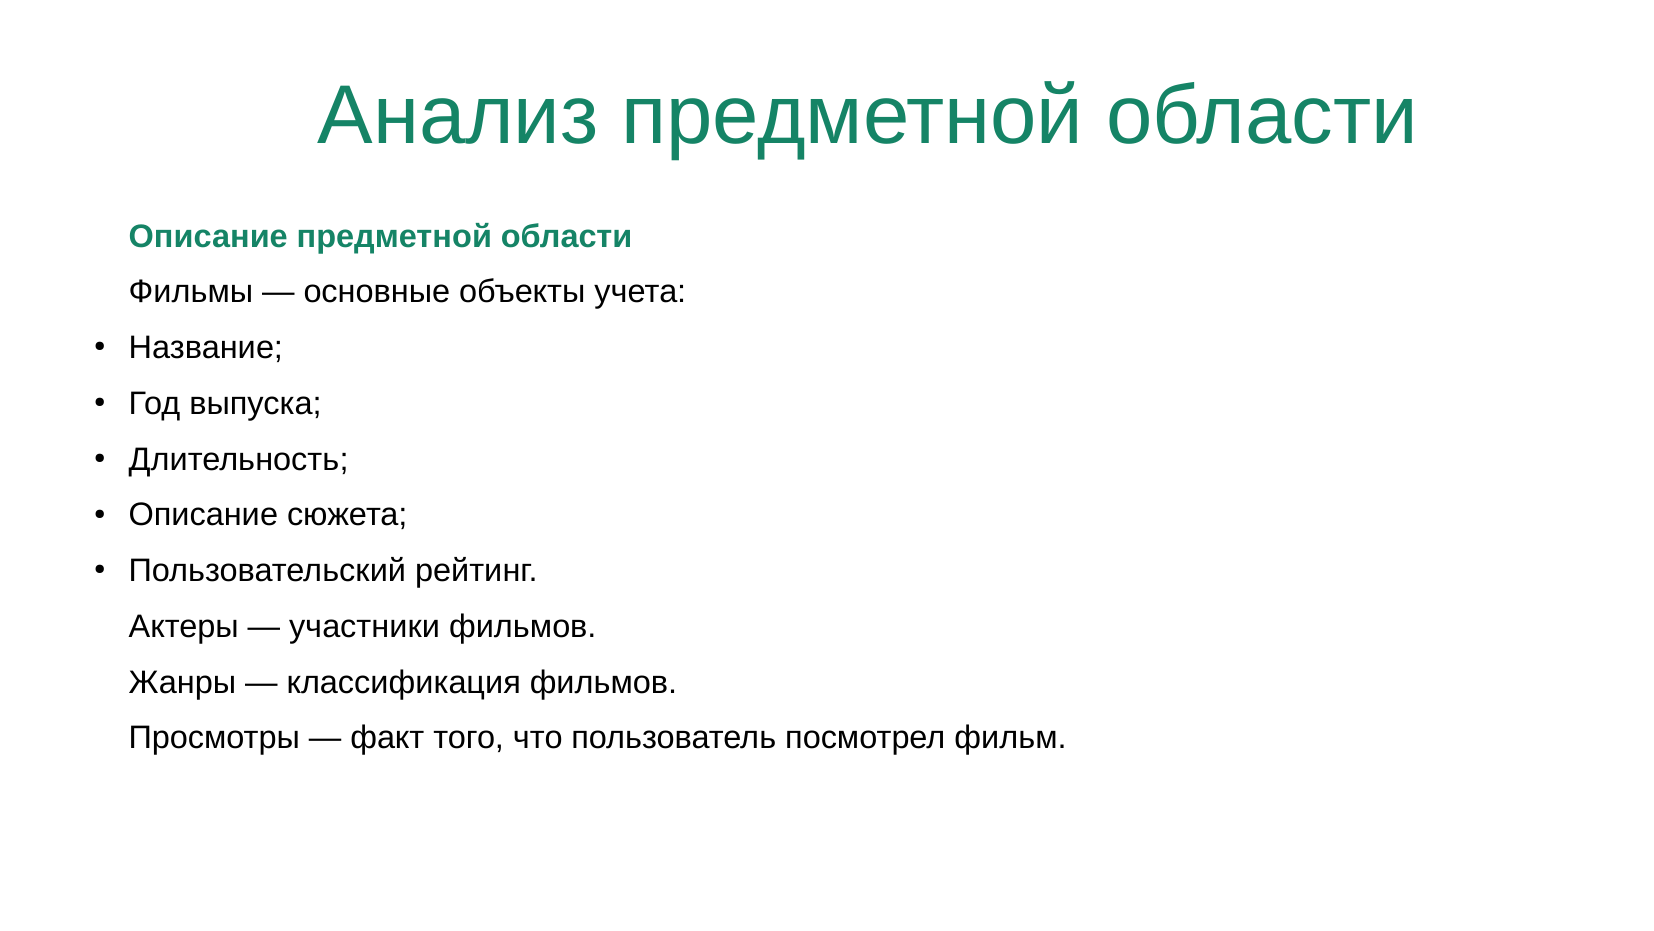

# Анализ предметной области
Описание предметной области
Фильмы — основные объекты учета:
Название;
Год выпуска;
Длительность;
Описание сюжета;
Пользовательский рейтинг.
Актеры — участники фильмов.
Жанры — классификация фильмов.
Просмотры — факт того, что пользователь посмотрел фильм.